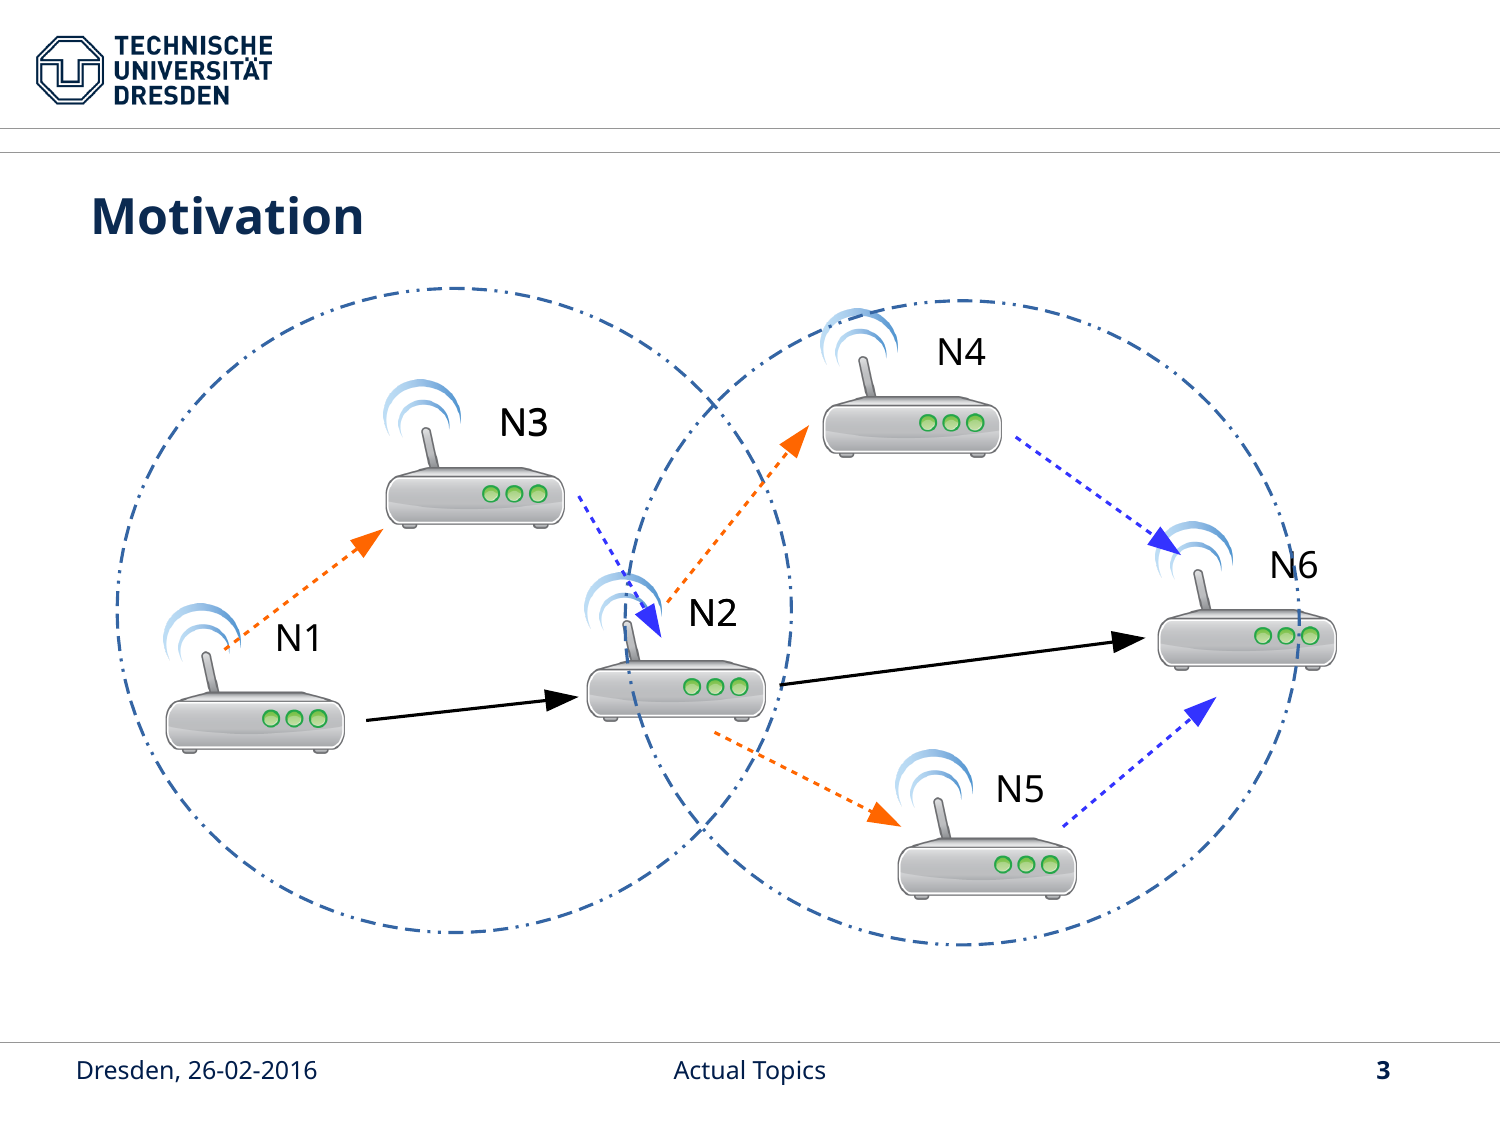

# Motivation
N4
N3
N3
N6
N2
N2
N1
N5
Actual Topics
3